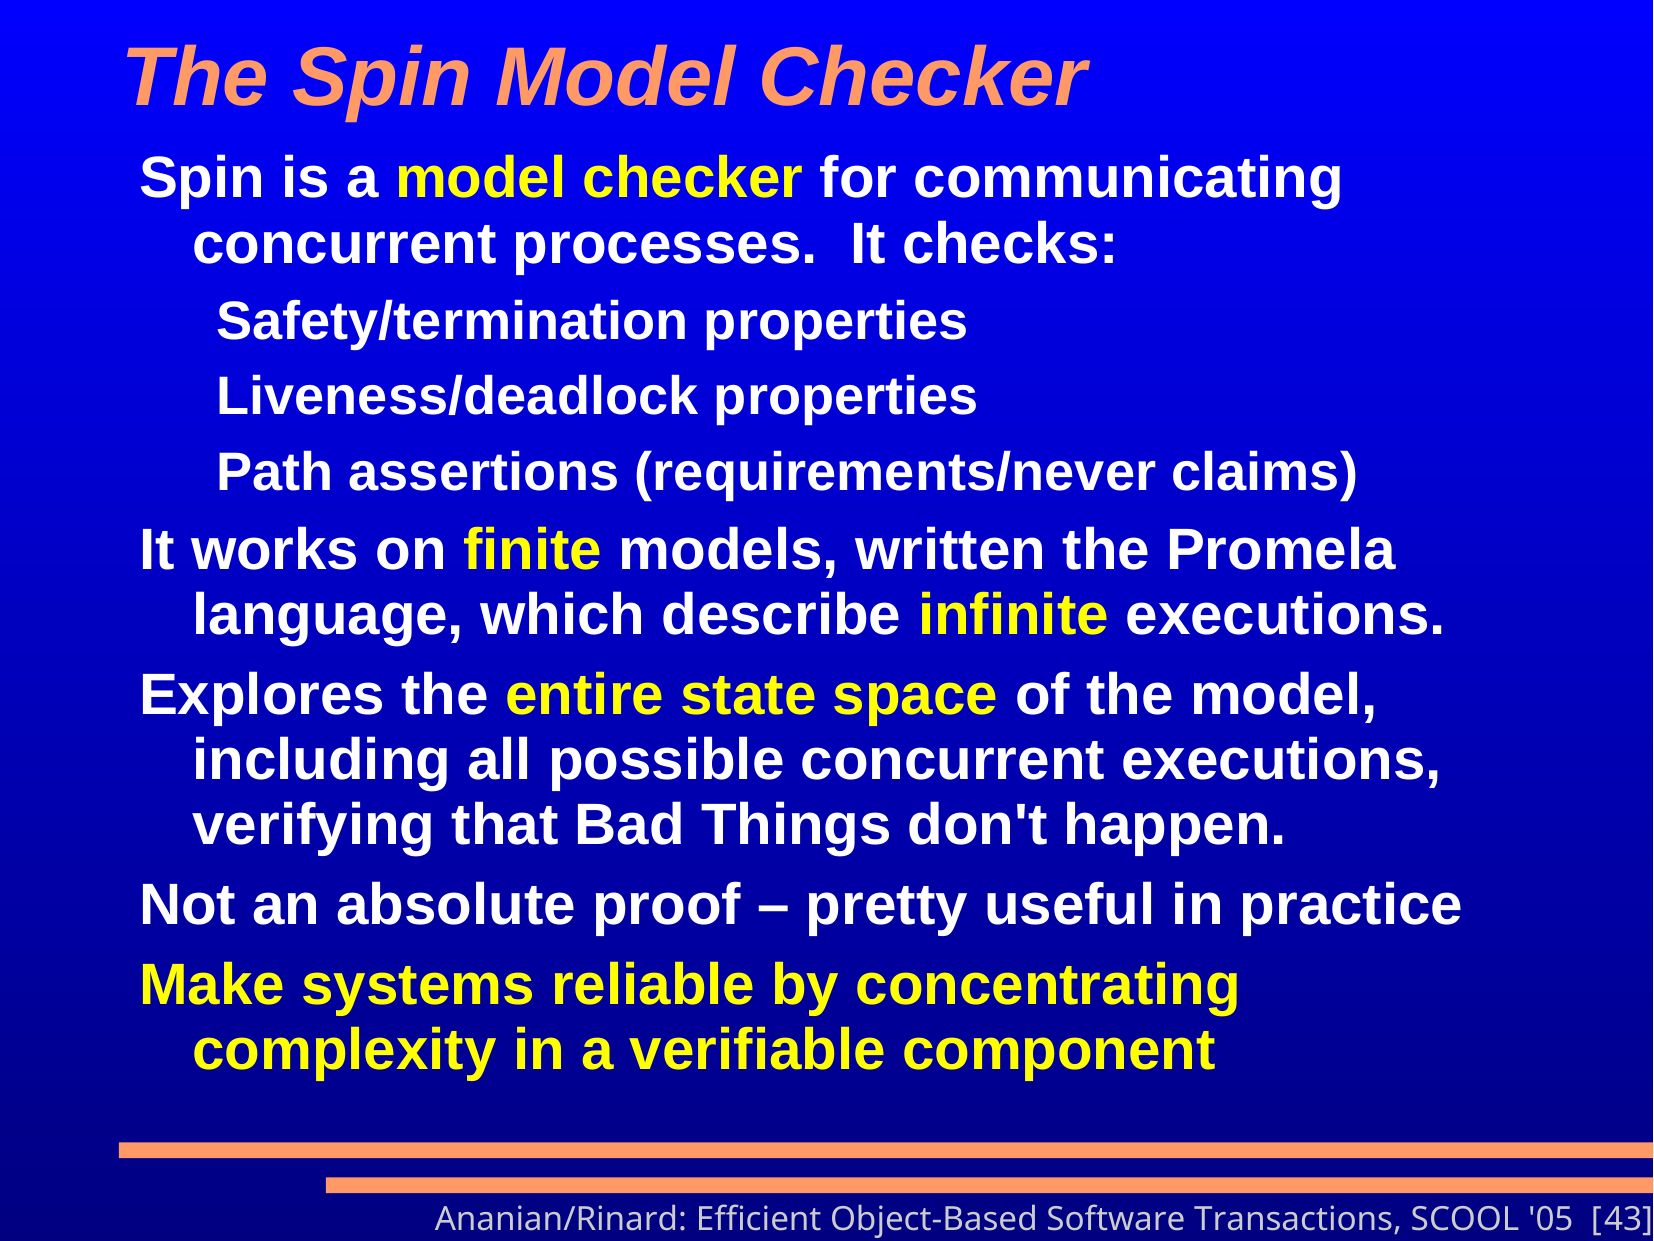

# The Spin Model Checker
Spin is a model checker for communicating concurrent processes. It checks:
Safety/termination properties
Liveness/deadlock properties
Path assertions (requirements/never claims)
It works on finite models, written the Promela language, which describe infinite executions.
Explores the entire state space of the model, including all possible concurrent executions, verifying that Bad Things don't happen.
Not an absolute proof – pretty useful in practice
Make systems reliable by concentrating complexity in a verifiable component